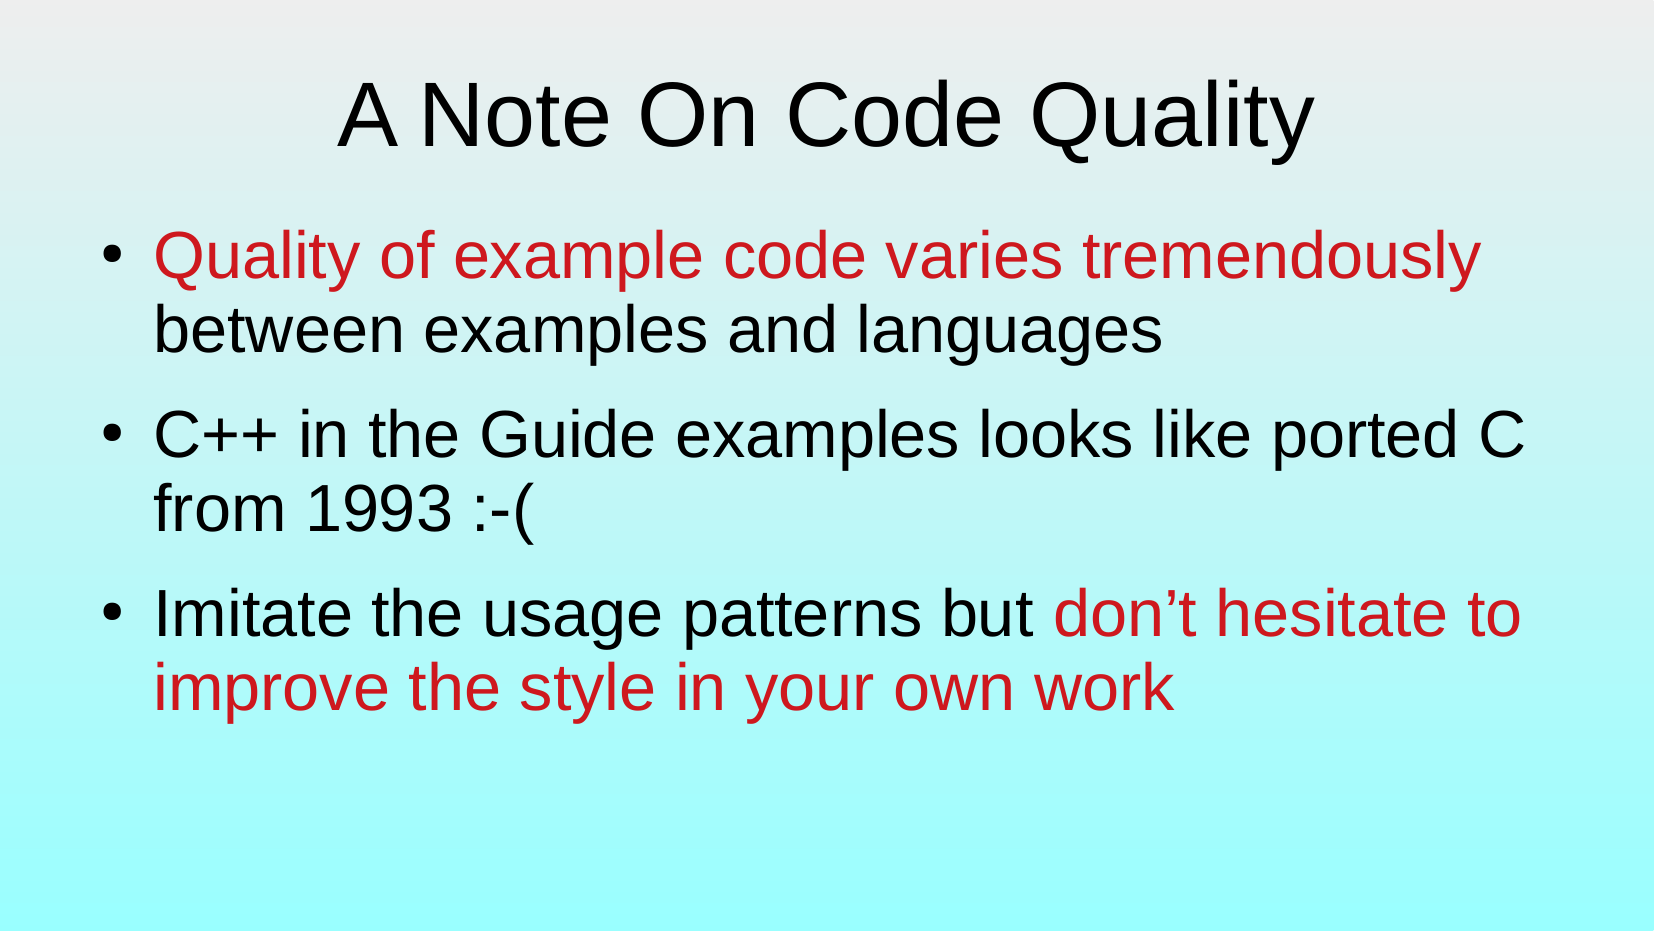

# A Note On Code Quality
Quality of example code varies tremendously between examples and languages
C++ in the Guide examples looks like ported C from 1993 :-(
Imitate the usage patterns but don’t hesitate to improve the style in your own work